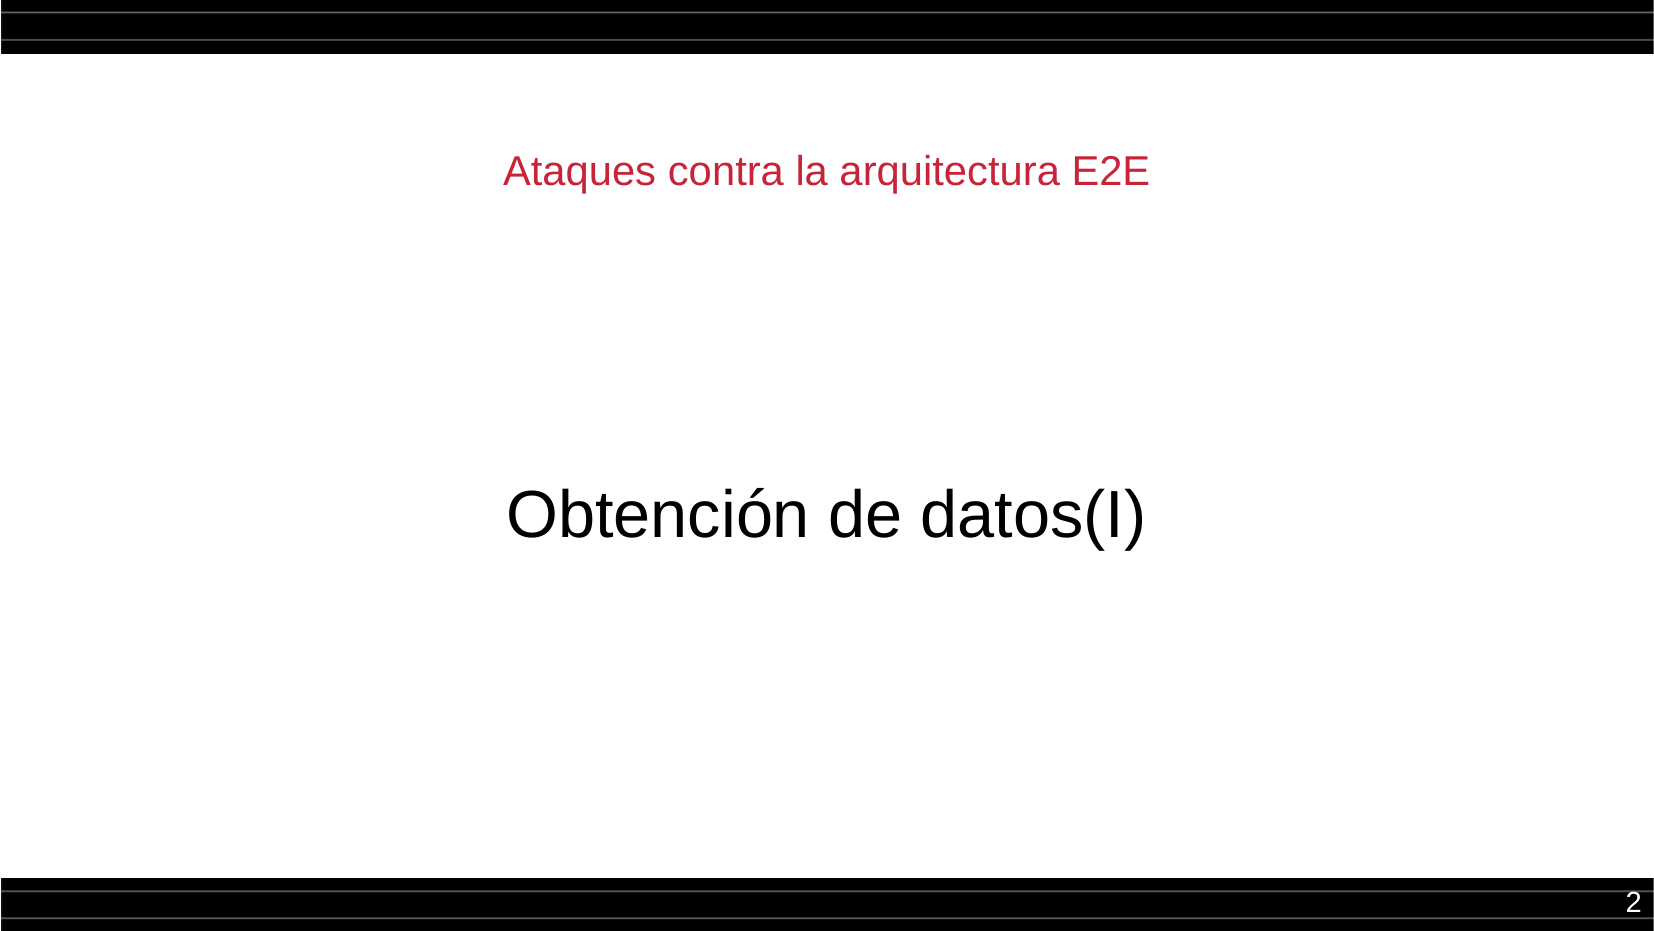

# Ataques contra la arquitectura E2E
Obtención de datos(I)